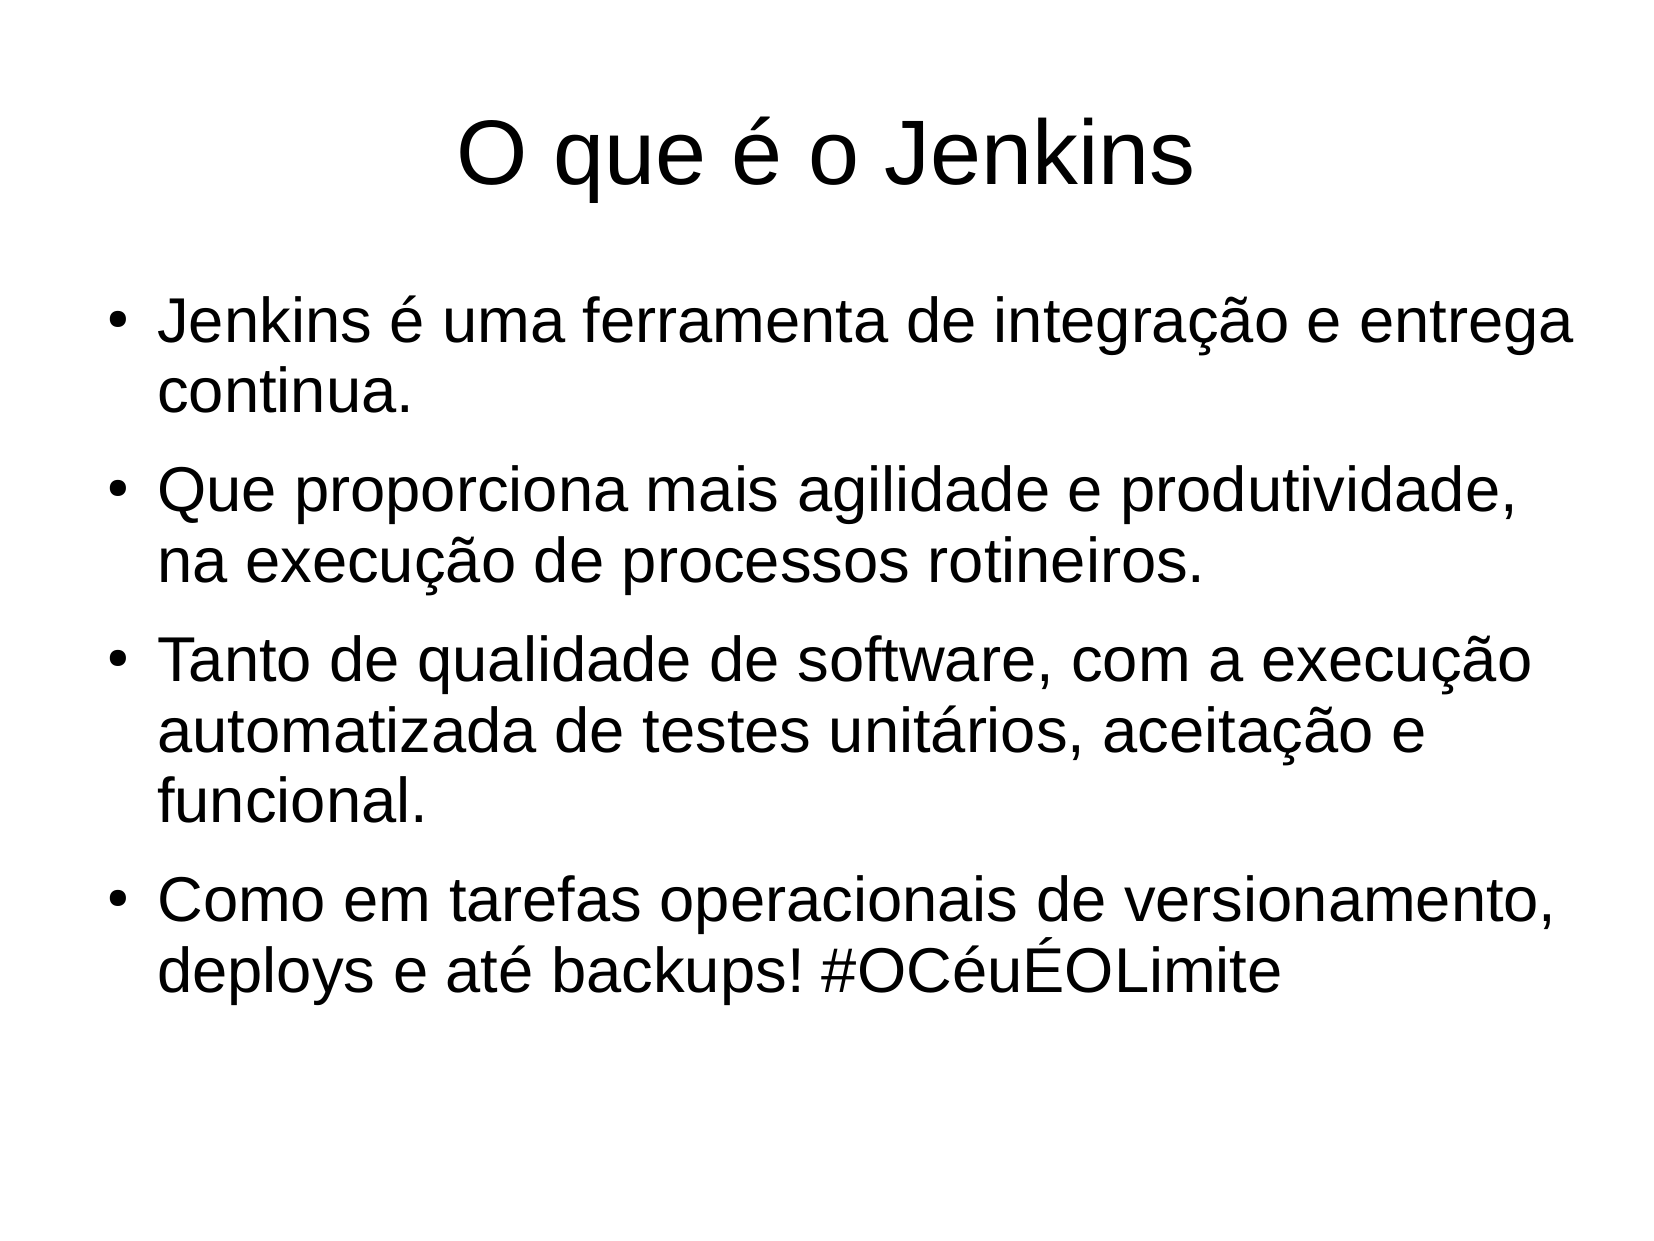

# O que é o Jenkins
Jenkins é uma ferramenta de integração e entrega continua.
Que proporciona mais agilidade e produtividade, na execução de processos rotineiros.
Tanto de qualidade de software, com a execução automatizada de testes unitários, aceitação e funcional.
Como em tarefas operacionais de versionamento, deploys e até backups! #OCéuÉOLimite